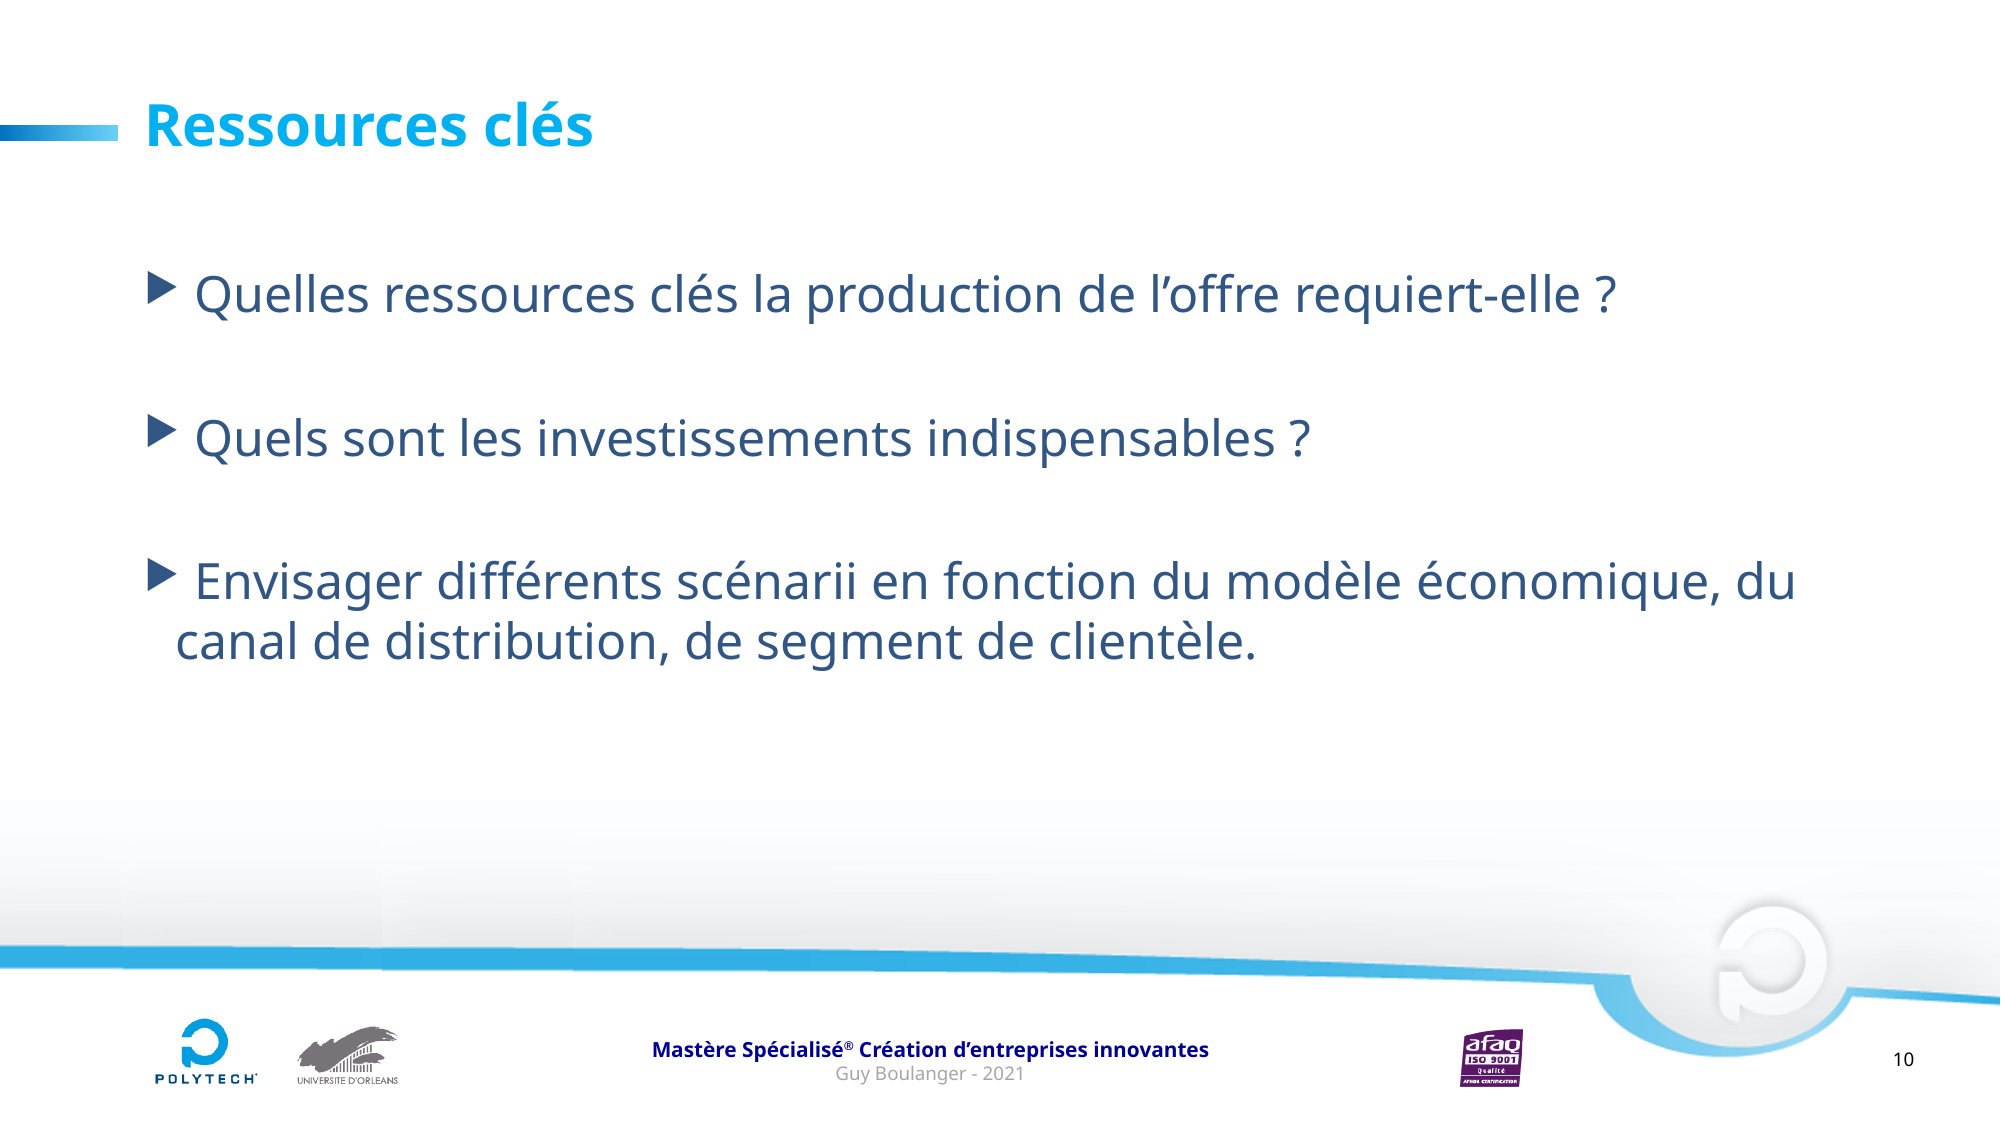

# Ressources clés
 Quelles ressources clés la production de l’offre requiert-elle ?
 Quels sont les investissements indispensables ?
 Envisager différents scénarii en fonction du modèle économique, du canal de distribution, de segment de clientèle.
Mastère Spécialisé® Création d’entreprises innovantes
Guy Boulanger - 2021
10